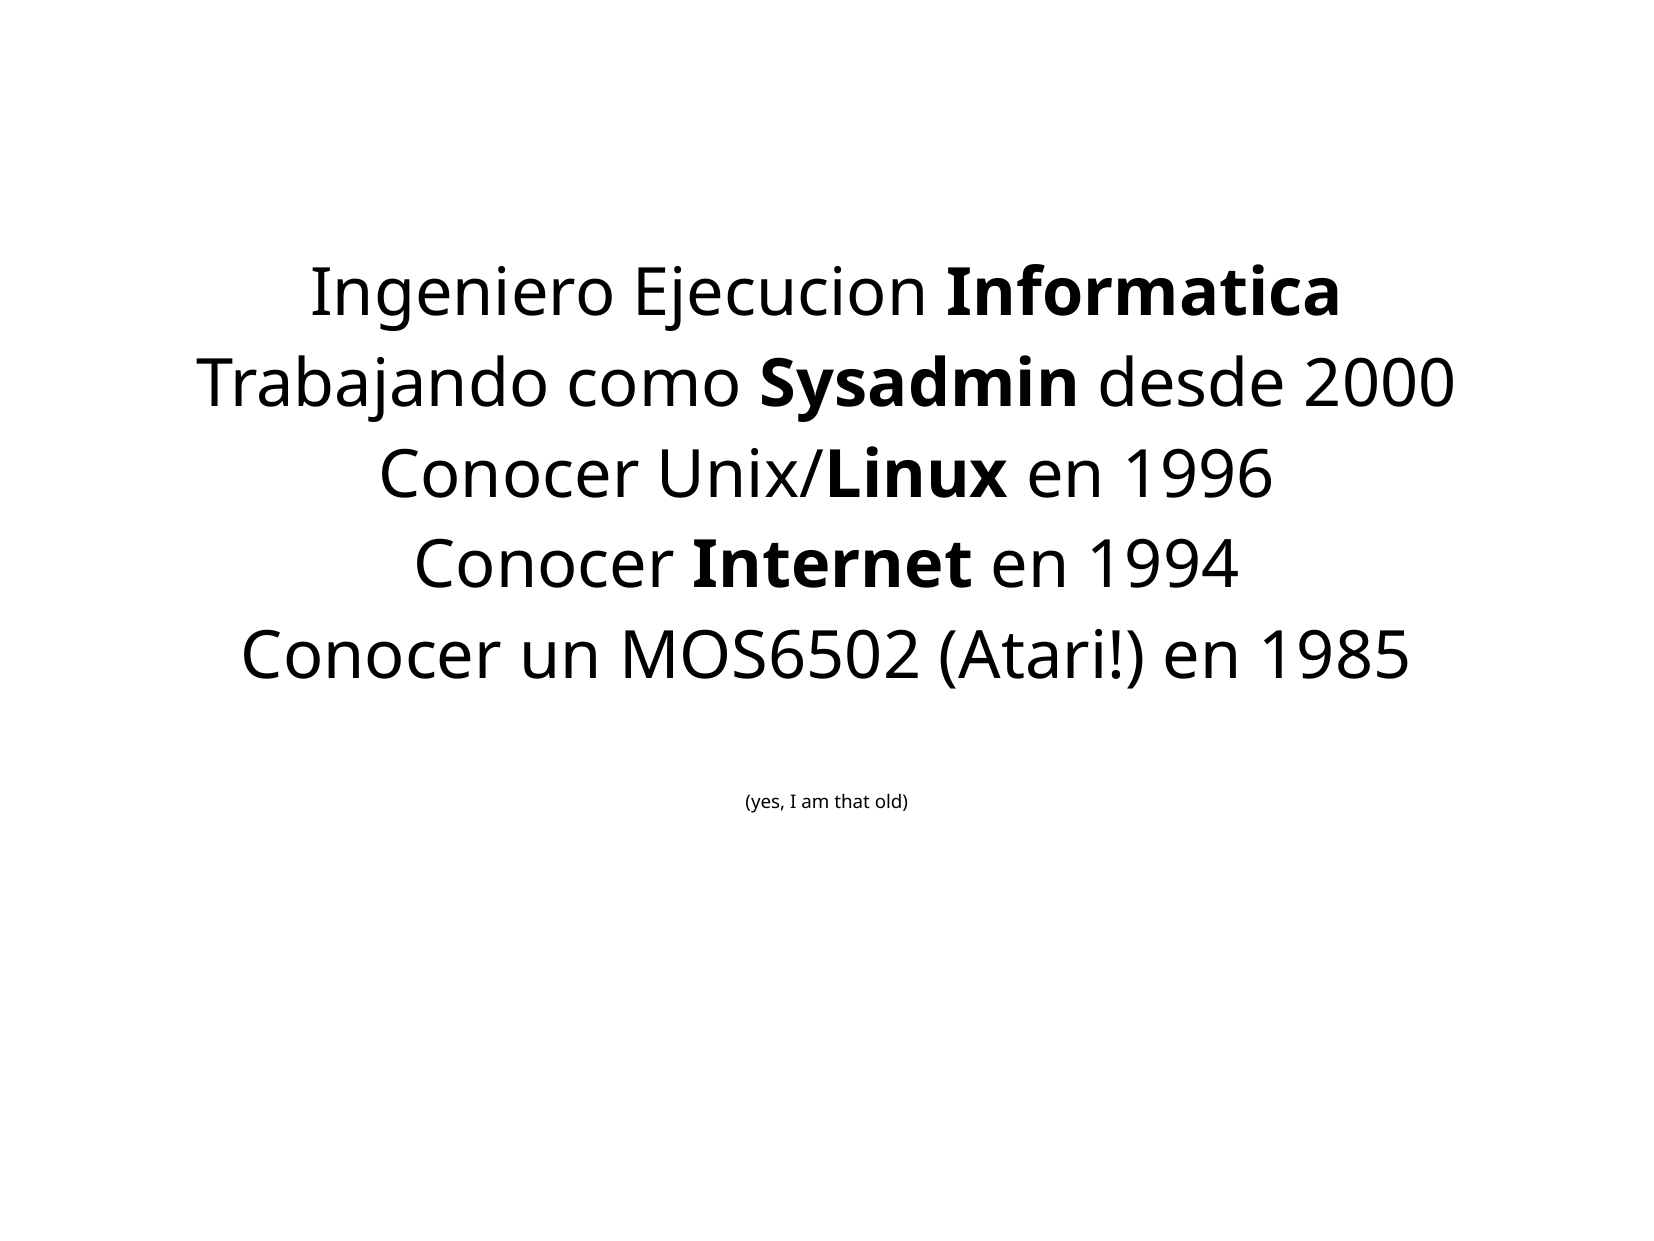

# Ingeniero Ejecucion Informatica
Trabajando como Sysadmin desde 2000
Conocer Unix/Linux en 1996
Conocer Internet en 1994
Conocer un MOS6502 (Atari!) en 1985
(yes, I am that old)